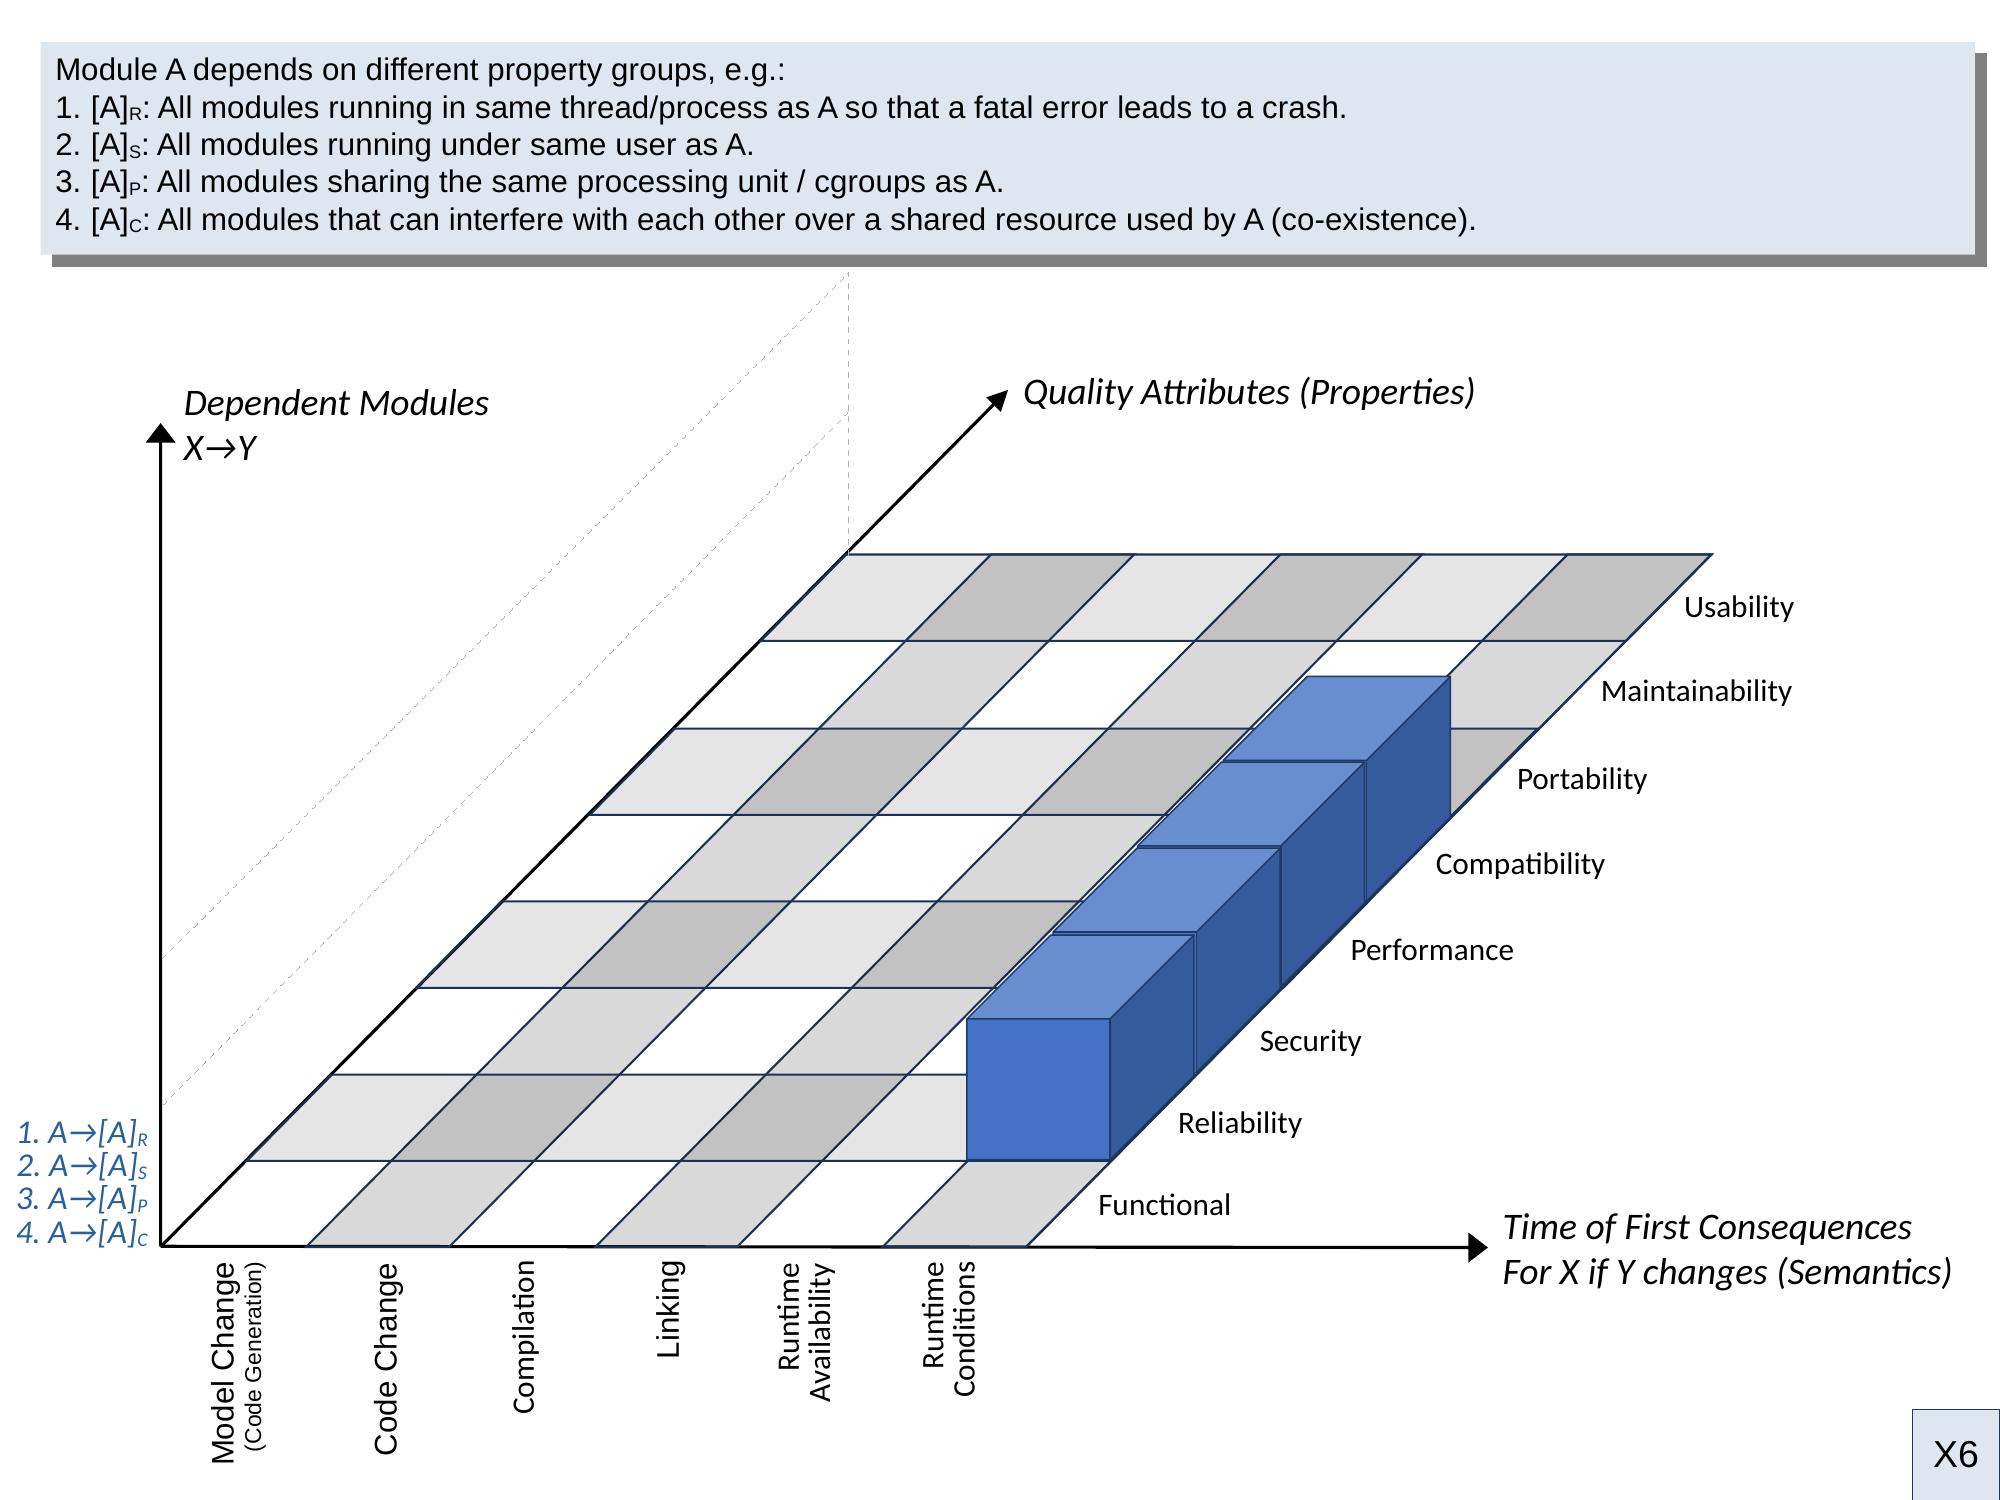

Module A depends on different property groups, e.g.:
[A]R: All modules running in same thread/process as A so that a fatal error leads to a crash.
[A]S: All modules running under same user as A.
[A]P: All modules sharing the same processing unit / cgroups as A.
[A]C: All modules that can interfere with each other over a shared resource used by A (co-existence).
 Dependent Modules
 X→Y
Quality Attributes (Properties)
Usability
1. A→[A]R
2. A→[A]S
3. A→[A]P
4. A→[A]C
Maintainability
Portability
Compatibility
 Performance
Security
Reliability
Functional
Time of First Consequences
For X if Y changes (Semantics)
Runtime
Availability
Runtime
Conditions
Model Change
(Code Generation)
Linking
Code Change
Compilation
X6